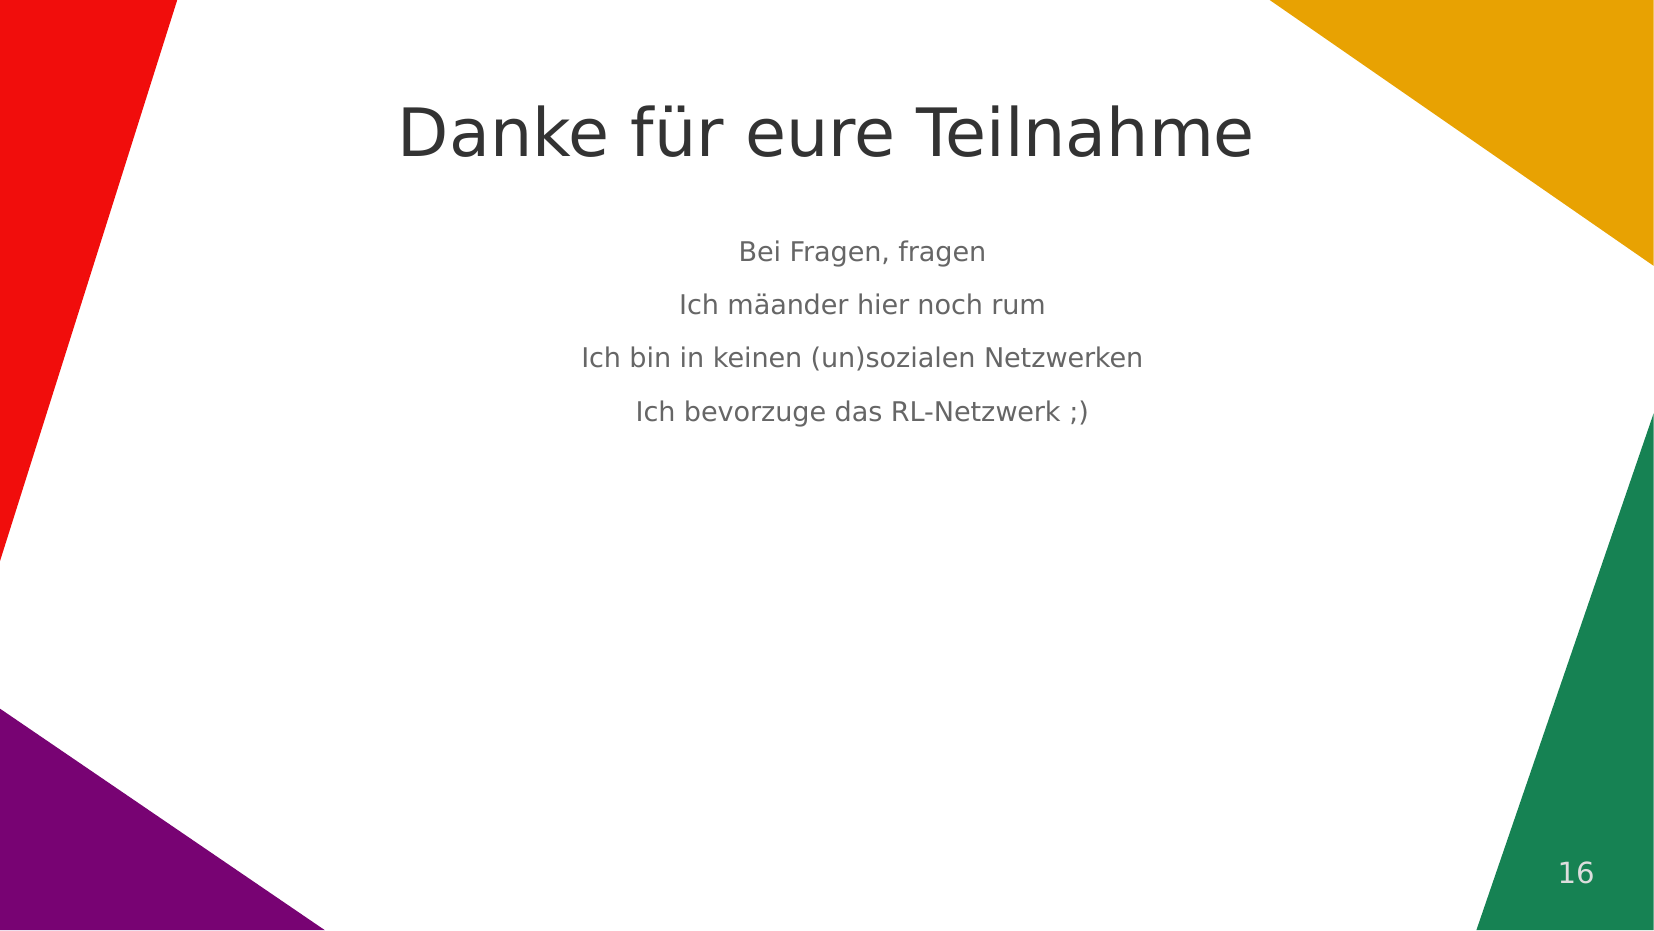

# Danke für eure Teilnahme
Bei Fragen, fragen
Ich mäander hier noch rum
Ich bin in keinen (un)sozialen Netzwerken
Ich bevorzuge das RL-Netzwerk ;)
16